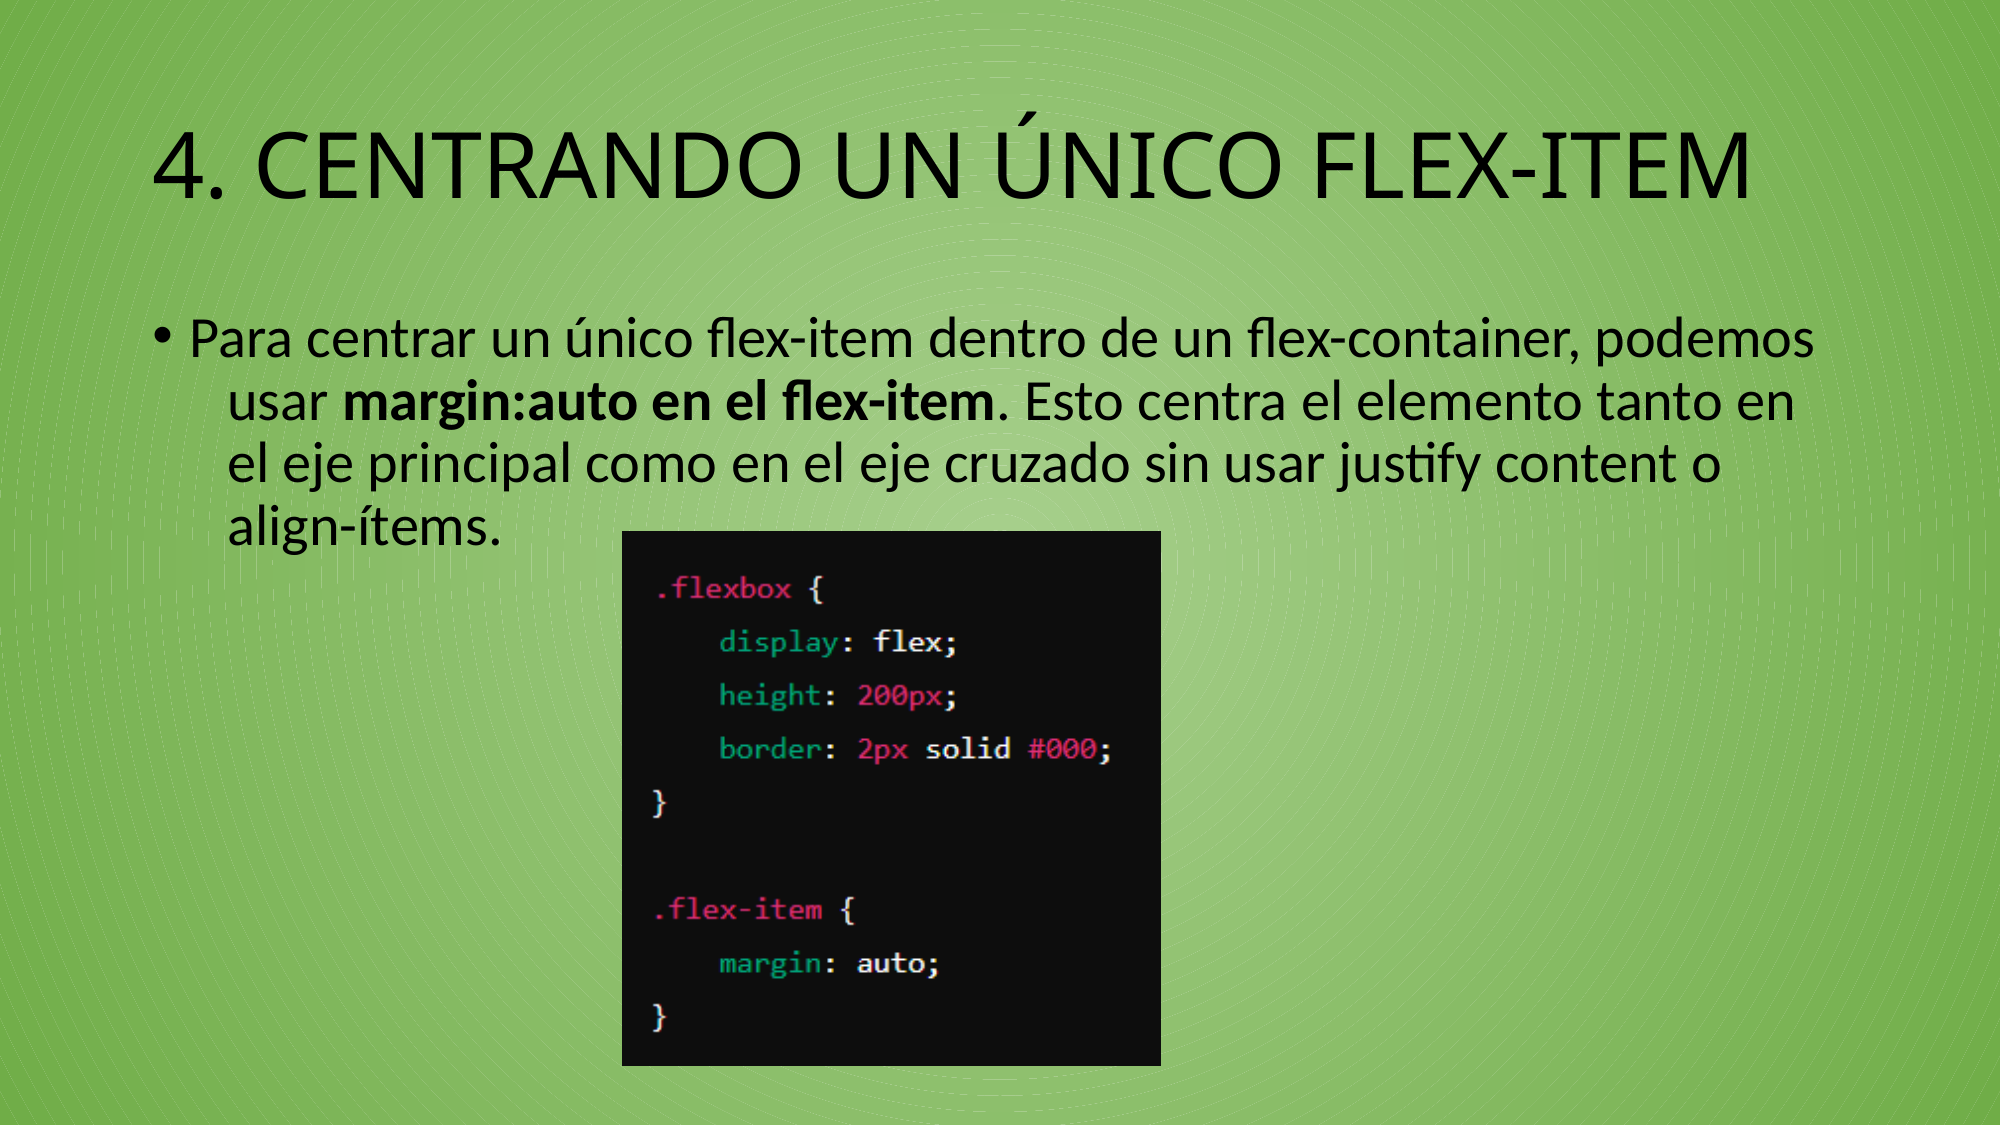

# 4. CENTRANDO UN ÚNICO FLEX-ITEM
Para centrar un único flex-item dentro de un flex-container, podemos usar margin:auto en el flex-item. Esto centra el elemento tanto en el eje principal como en el eje cruzado sin usar justify content o align-ítems.